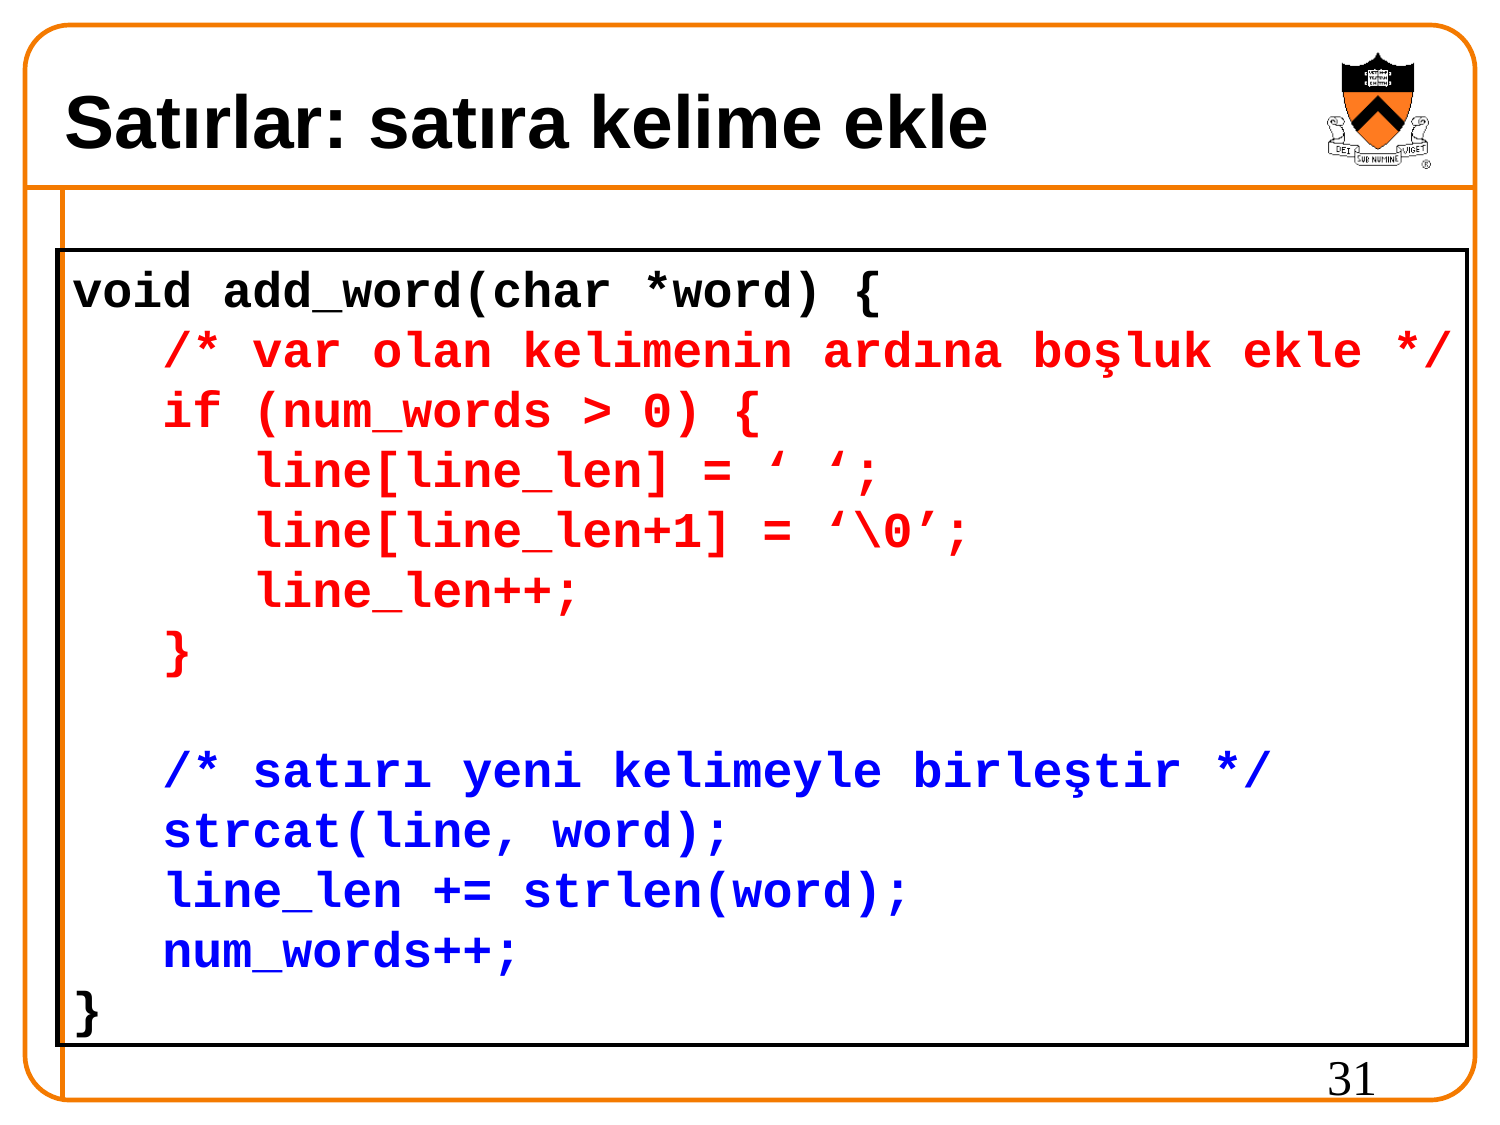

# Satırlar: satıra kelime ekle
void add_word(char *word) {
 /* var olan kelimenin ardına boşluk ekle */
 if (num_words > 0) {
 line[line_len] = ‘ ‘;
 line[line_len+1] = ‘\0’;
	 line_len++;
 }
 /* satırı yeni kelimeyle birleştir */
 strcat(line, word);
 line_len += strlen(word);
 num_words++;
}
31